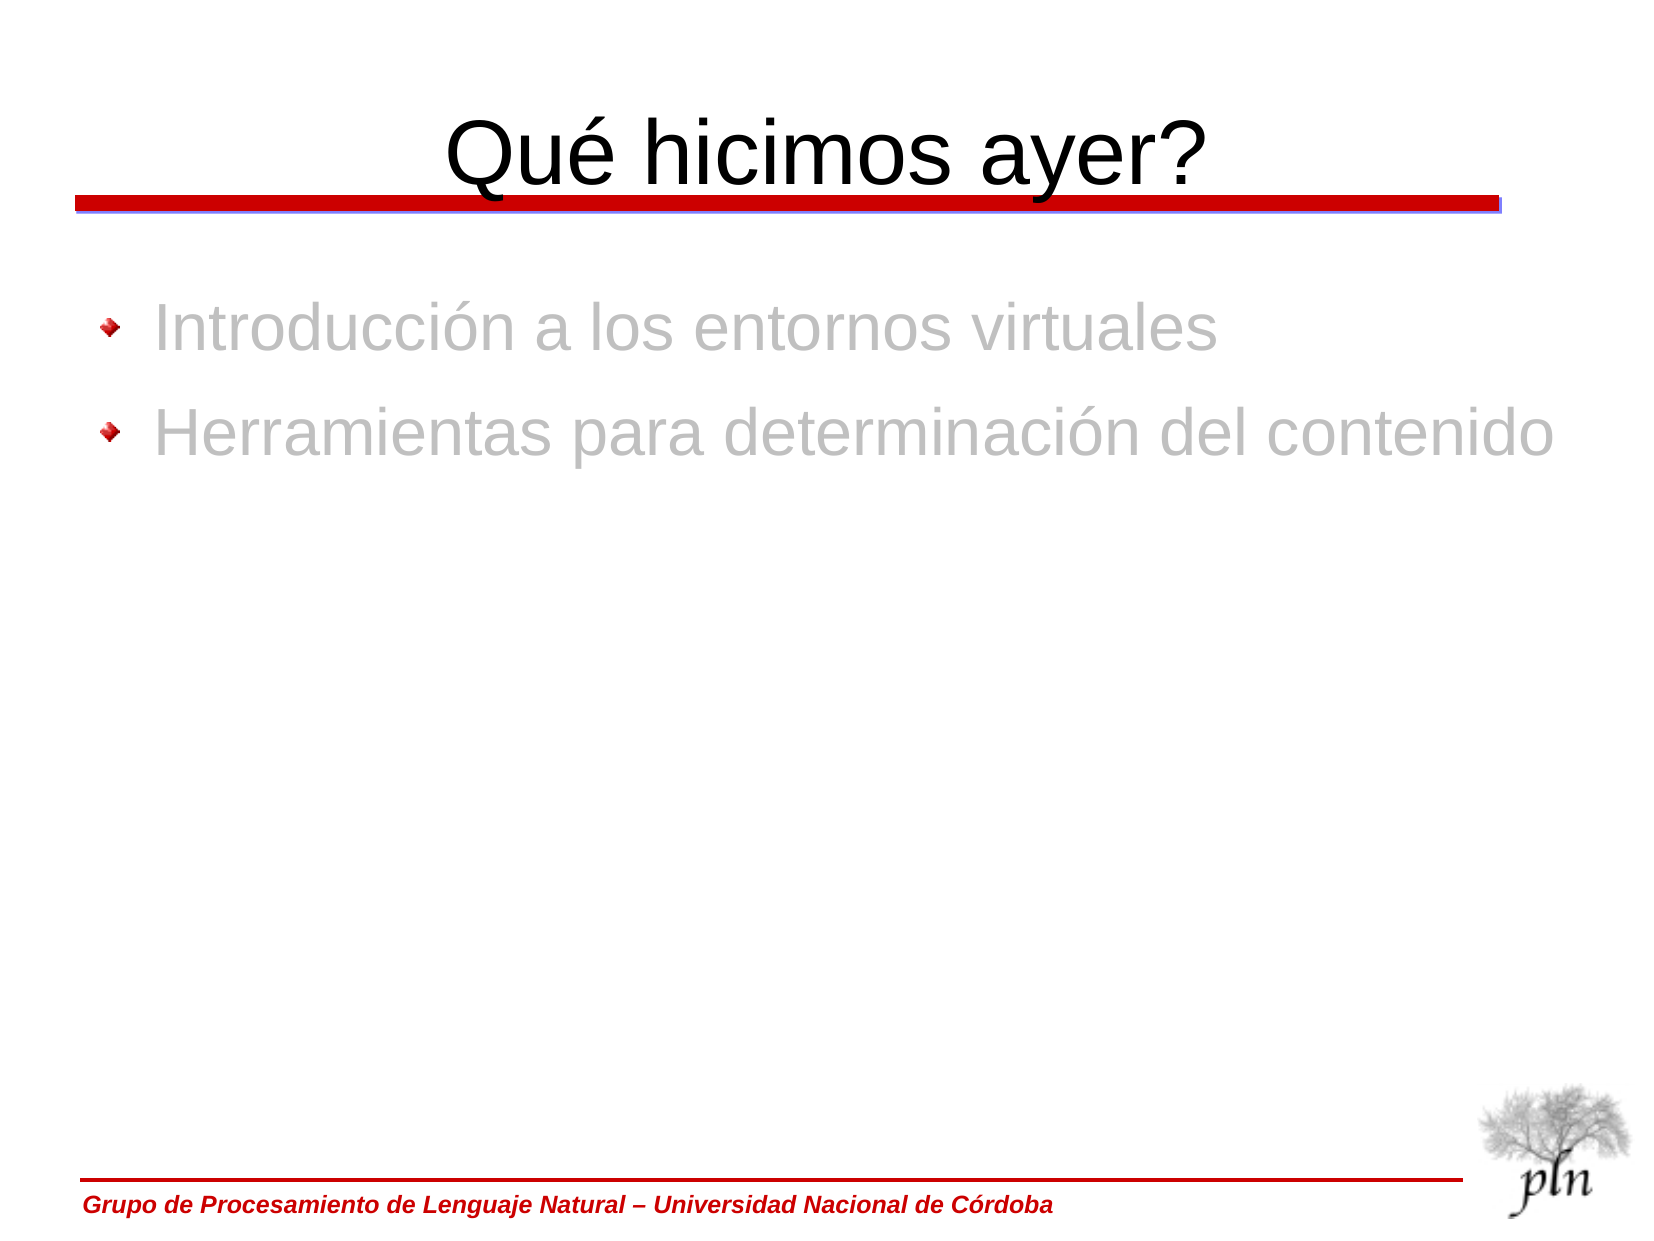

# Qué hicimos ayer?
Introducción a los entornos virtuales
Herramientas para determinación del contenido